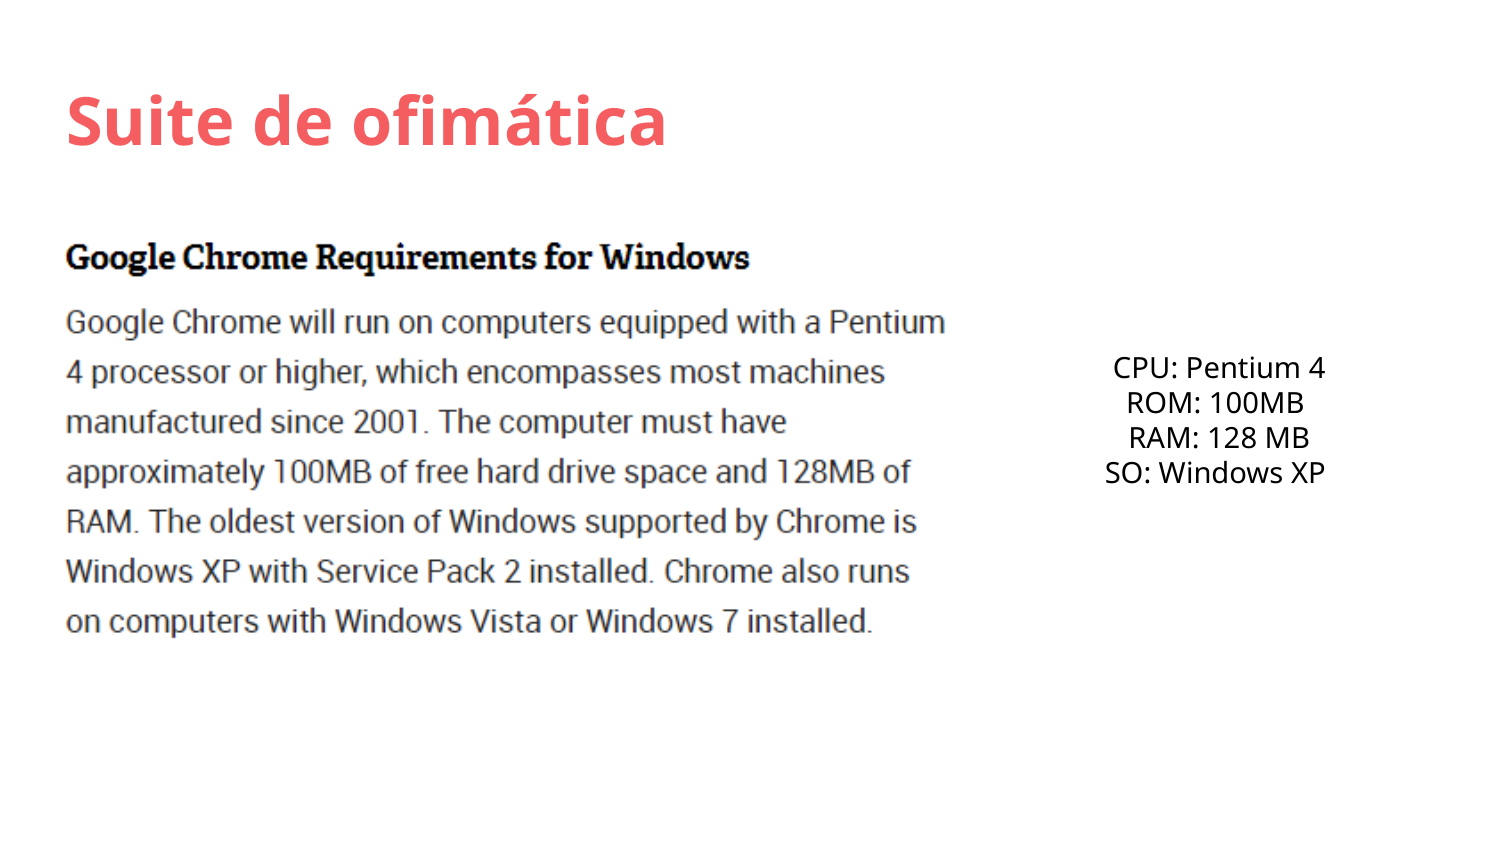

# Suite de ofimática
CPU: Pentium 4
ROM: 100MB
RAM: 128 MB
SO: Windows XP